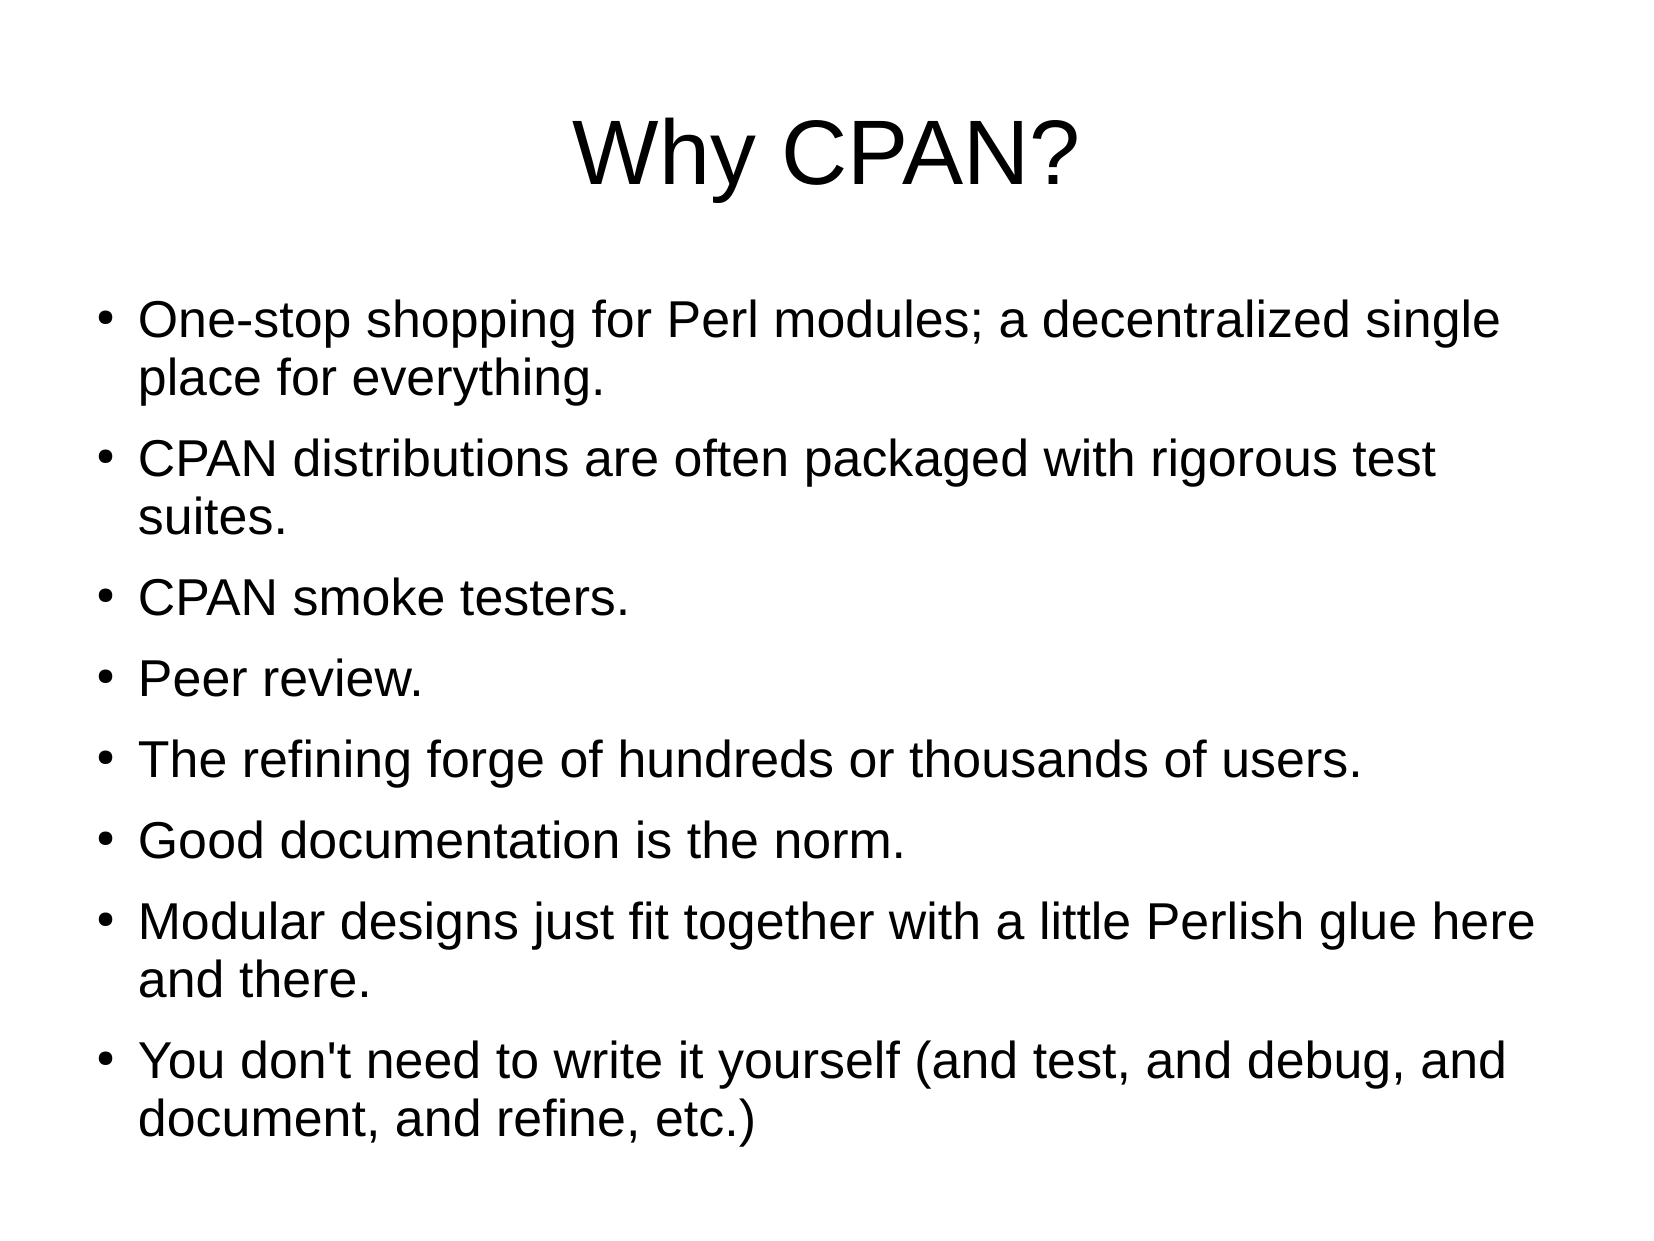

# Why CPAN?
One-stop shopping for Perl modules; a decentralized single place for everything.
CPAN distributions are often packaged with rigorous test suites.
CPAN smoke testers.
Peer review.
The refining forge of hundreds or thousands of users.
Good documentation is the norm.
Modular designs just fit together with a little Perlish glue here and there.
You don't need to write it yourself (and test, and debug, and document, and refine, etc.)